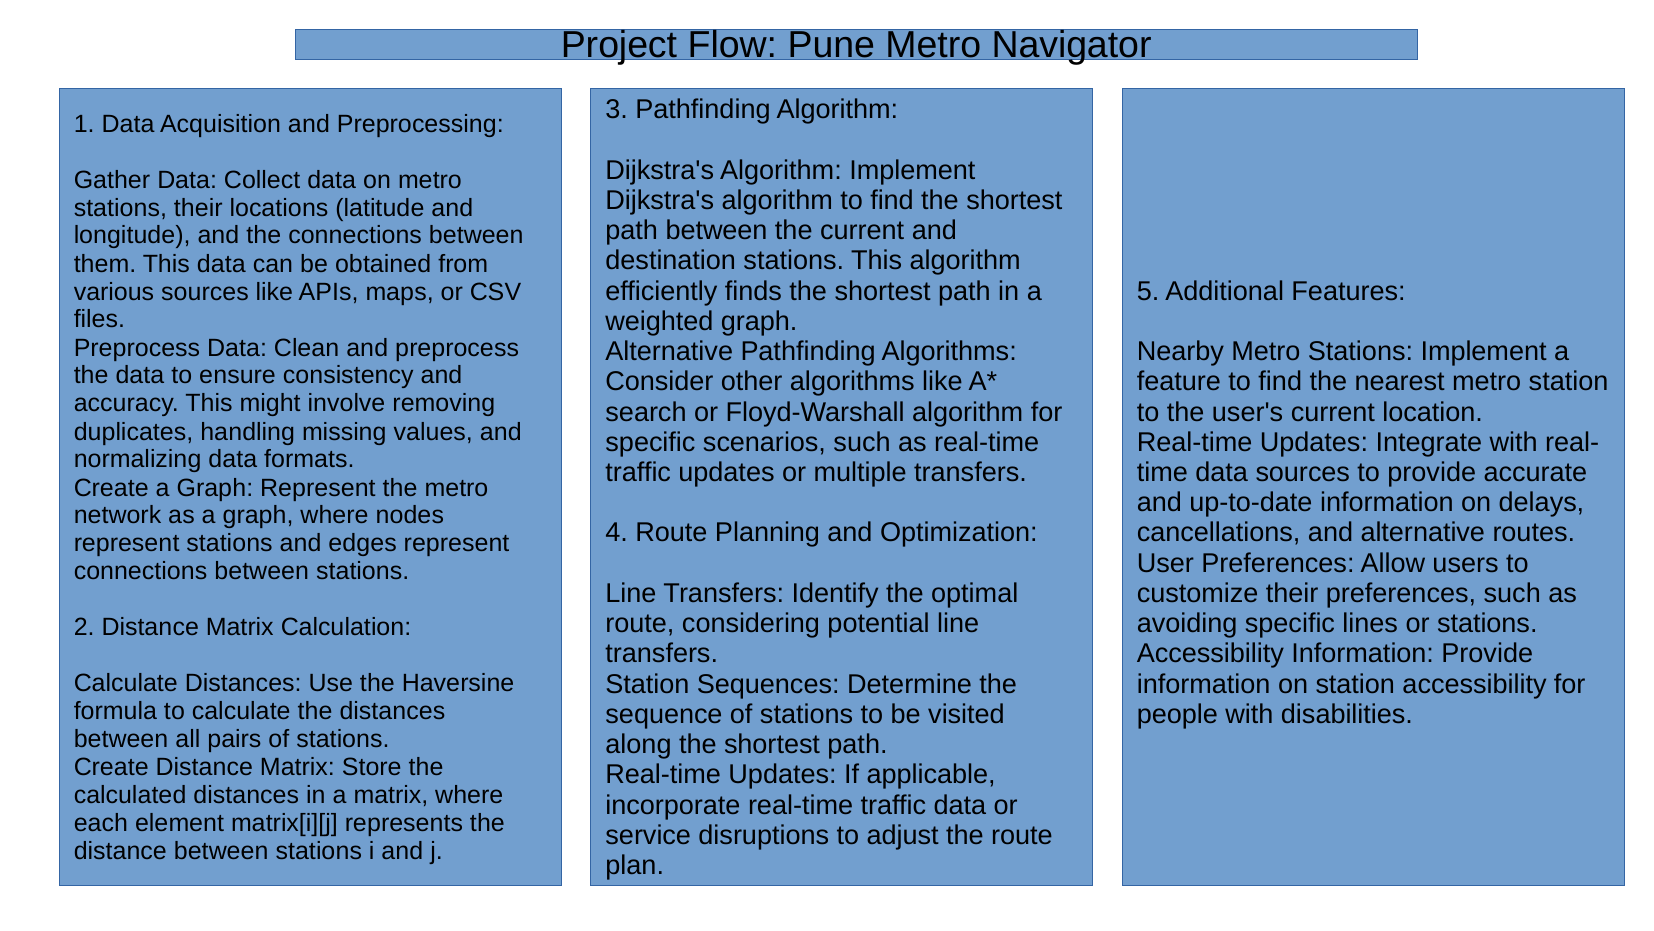

Project Flow: Pune Metro Navigator
1. Data Acquisition and Preprocessing:
Gather Data: Collect data on metro stations, their locations (latitude and longitude), and the connections between them. This data can be obtained from various sources like APIs, maps, or CSV files.
Preprocess Data: Clean and preprocess the data to ensure consistency and accuracy. This might involve removing duplicates, handling missing values, and normalizing data formats.
Create a Graph: Represent the metro network as a graph, where nodes represent stations and edges represent connections between stations.
2. Distance Matrix Calculation:
Calculate Distances: Use the Haversine formula to calculate the distances between all pairs of stations.
Create Distance Matrix: Store the calculated distances in a matrix, where each element matrix[i][j] represents the distance between stations i and j.
3. Pathfinding Algorithm:
Dijkstra's Algorithm: Implement Dijkstra's algorithm to find the shortest path between the current and destination stations. This algorithm efficiently finds the shortest path in a weighted graph.
Alternative Pathfinding Algorithms: Consider other algorithms like A* search or Floyd-Warshall algorithm for specific scenarios, such as real-time traffic updates or multiple transfers.
4. Route Planning and Optimization:
Line Transfers: Identify the optimal route, considering potential line transfers.
Station Sequences: Determine the sequence of stations to be visited along the shortest path.
Real-time Updates: If applicable, incorporate real-time traffic data or service disruptions to adjust the route plan.
5. Additional Features:
Nearby Metro Stations: Implement a feature to find the nearest metro station to the user's current location.
Real-time Updates: Integrate with real-time data sources to provide accurate and up-to-date information on delays, cancellations, and alternative routes.
User Preferences: Allow users to customize their preferences, such as avoiding specific lines or stations.
Accessibility Information: Provide information on station accessibility for people with disabilities.